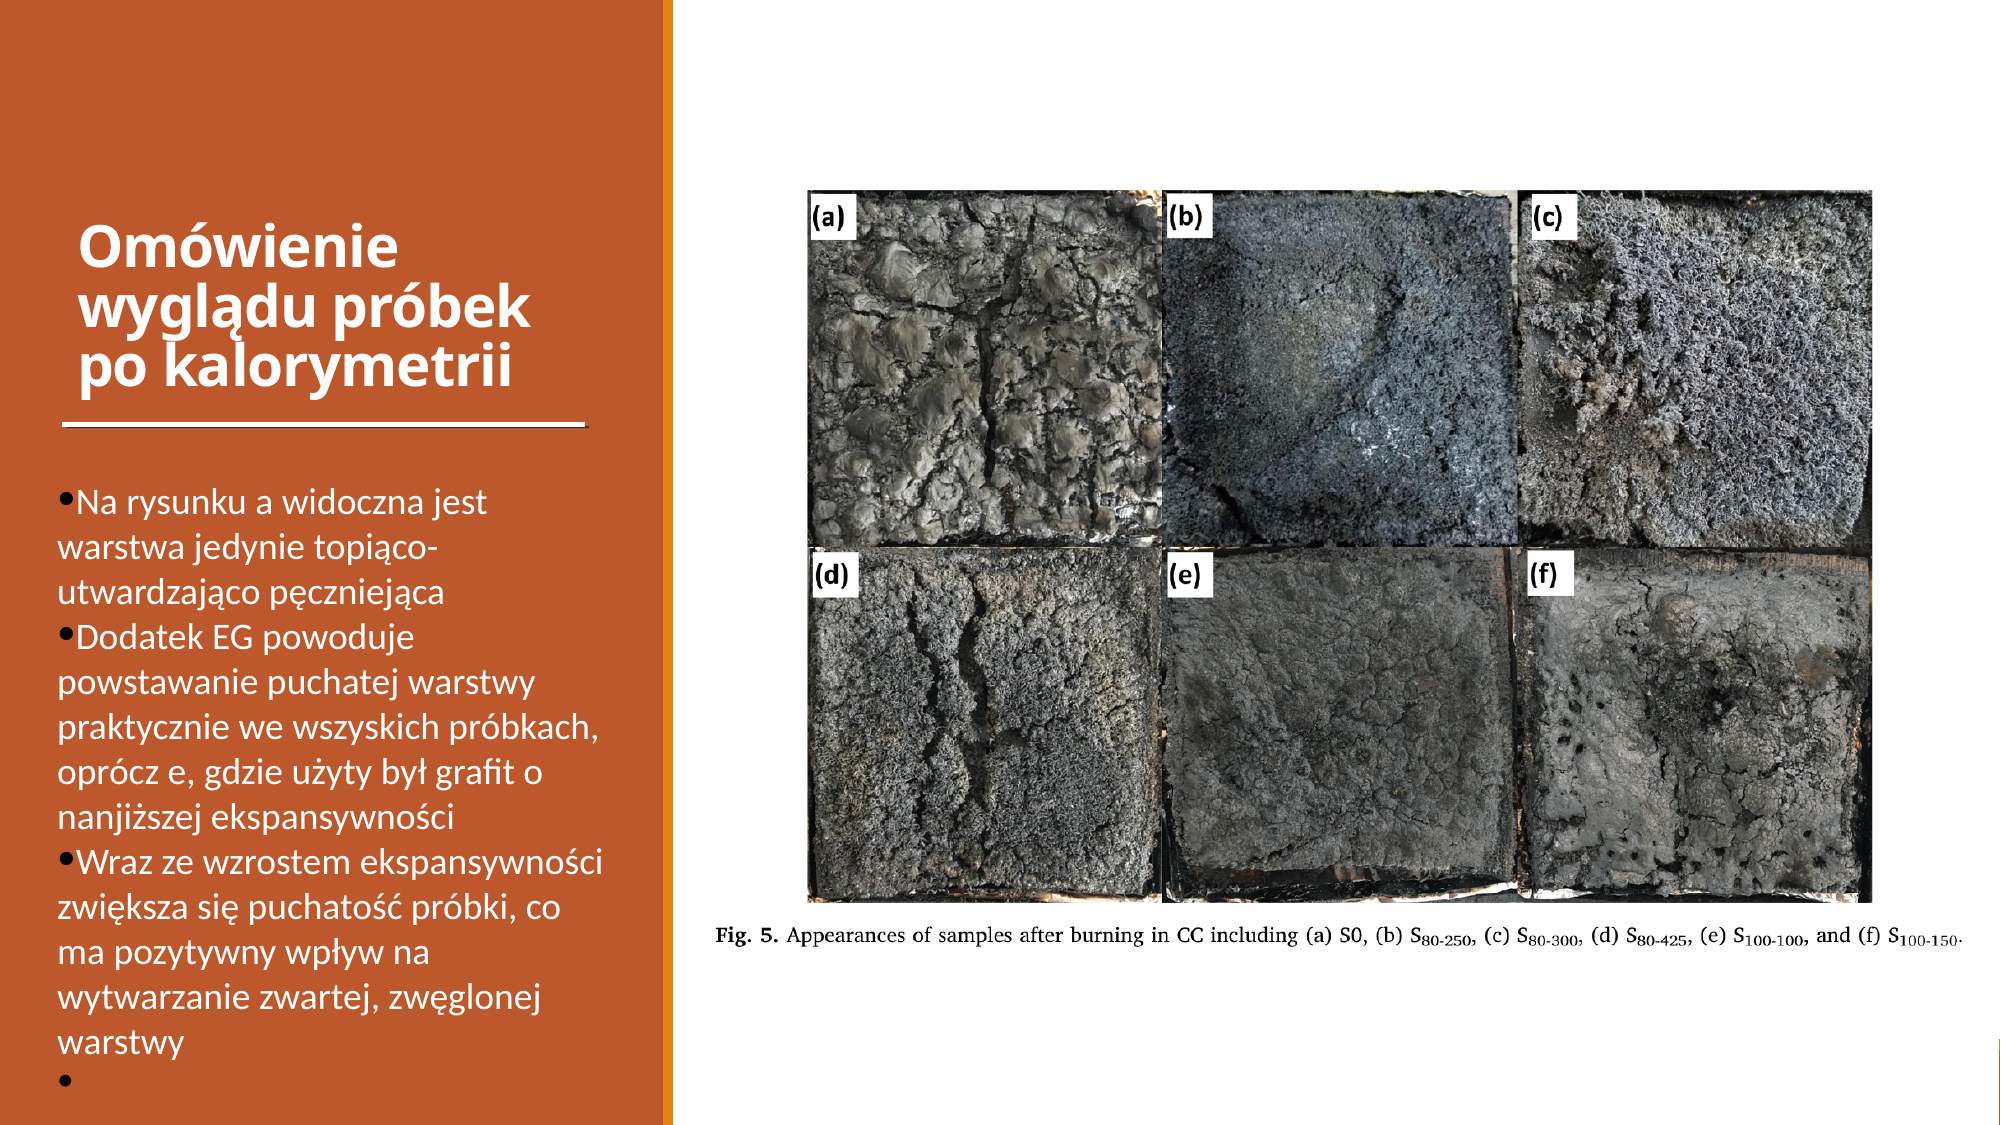

# Omówienie wyglądu próbek po kalorymetrii
Na rysunku a widoczna jest warstwa jedynie topiąco-utwardzająco pęczniejąca
Dodatek EG powoduje powstawanie puchatej warstwy praktycznie we wszyskich próbkach, oprócz e, gdzie użyty był grafit o nanjiższej ekspansywności
Wraz ze wzrostem ekspansywności zwiększa się puchatość próbki, co ma pozytywny wpływ na wytwarzanie zwartej, zwęglonej warstwy